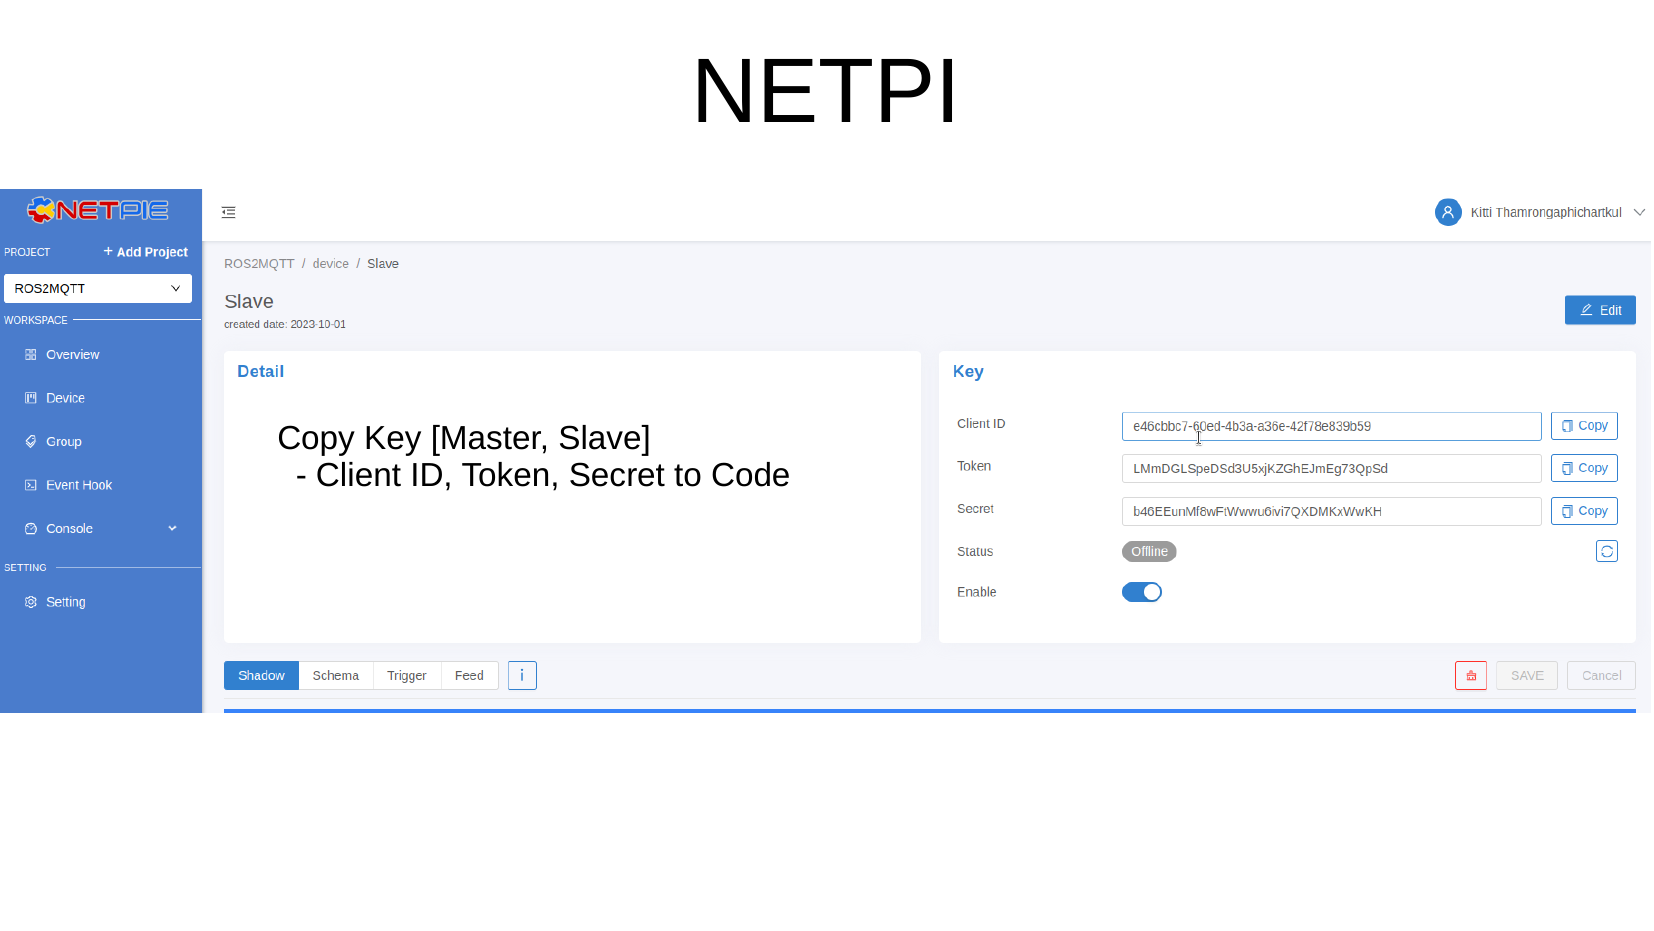

# NETPI
Copy Key [Master, Slave]
 - Client ID, Token, Secret to Code